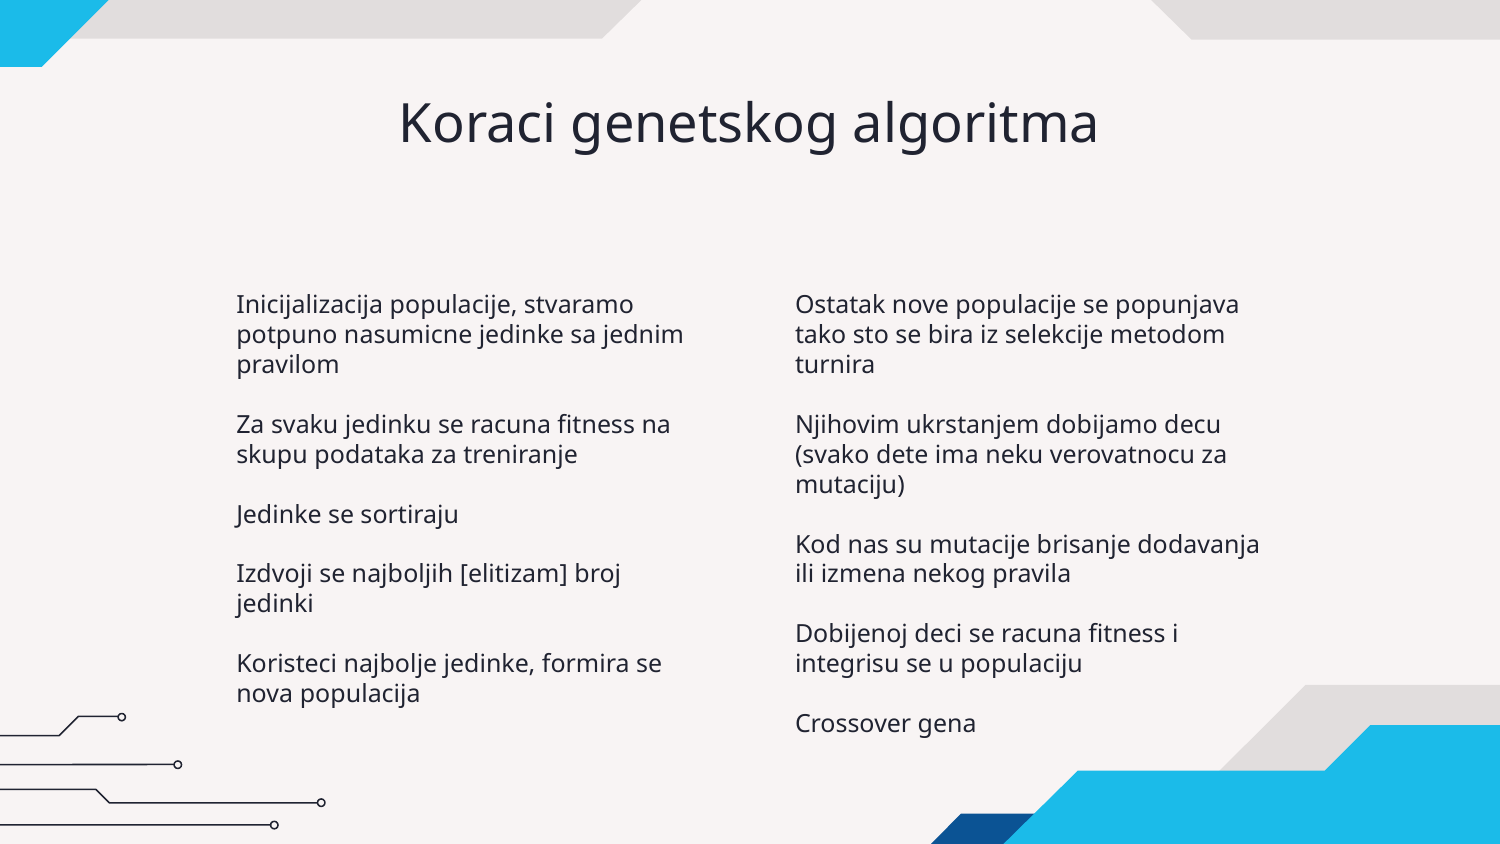

# Koraci genetskog algoritma
Inicijalizacija populacije, stvaramo potpuno nasumicne jedinke sa jednim pravilom
Za svaku jedinku se racuna fitness na skupu podataka za treniranje
Jedinke se sortiraju
Izdvoji se najboljih [elitizam] broj jedinki
Koristeci najbolje jedinke, formira se nova populacija
Ostatak nove populacije se popunjava tako sto se bira iz selekcije metodom turnira
Njihovim ukrstanjem dobijamo decu (svako dete ima neku verovatnocu za mutaciju)
Kod nas su mutacije brisanje dodavanja ili izmena nekog pravila
Dobijenoj deci se racuna fitness i integrisu se u populaciju
Crossover gena